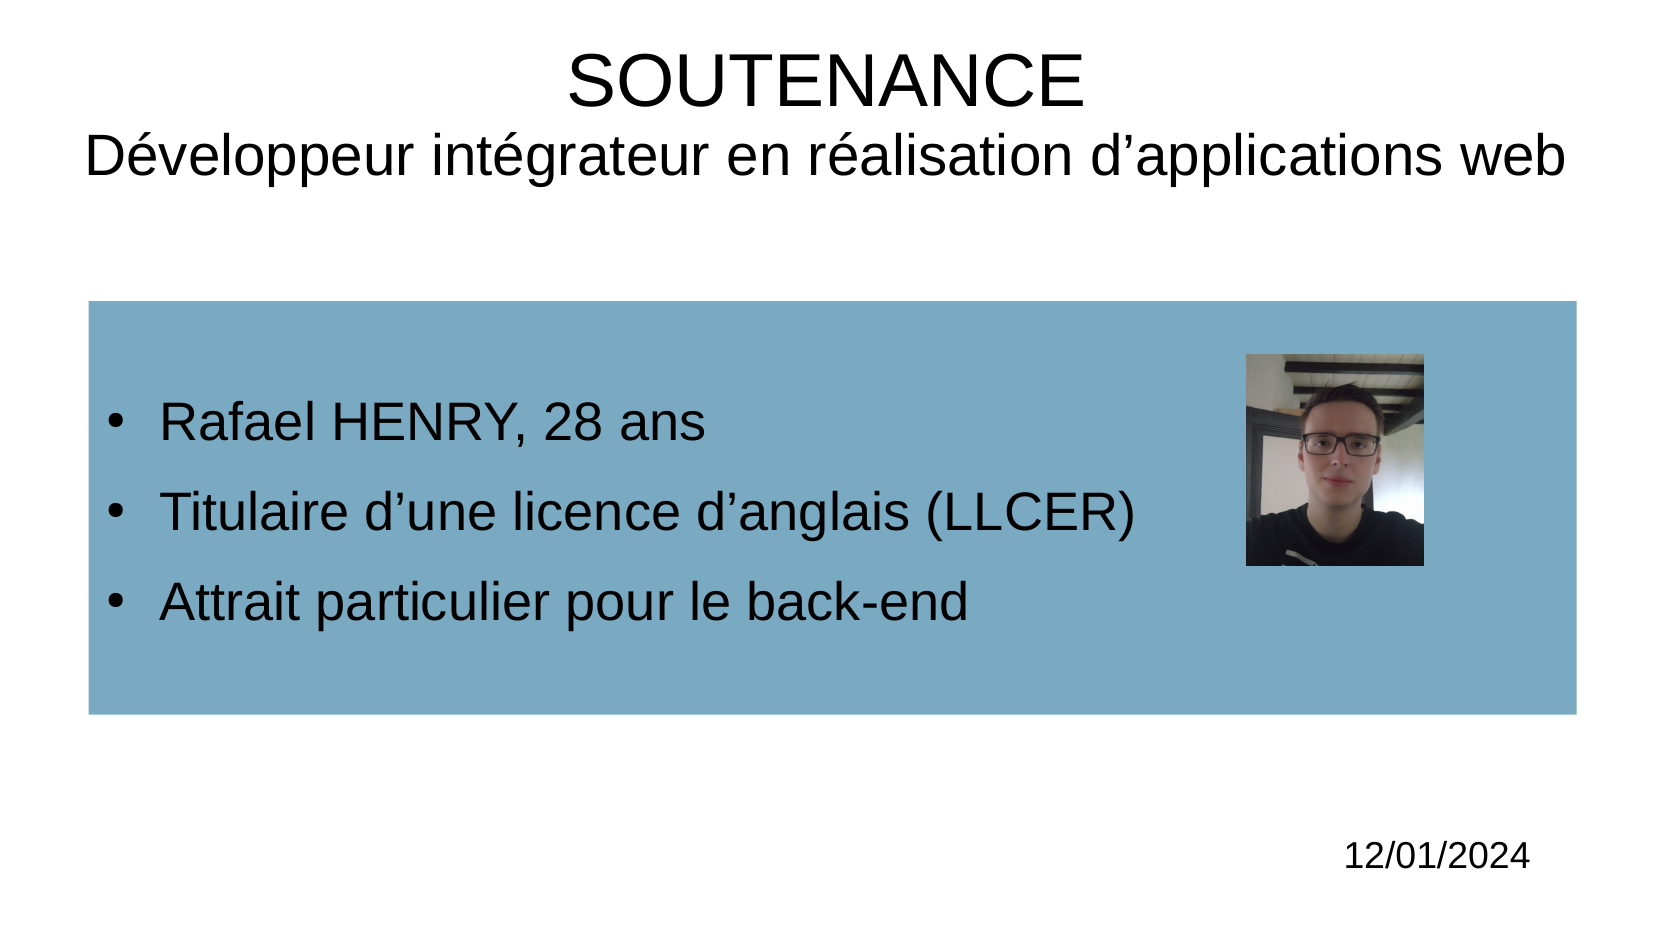

# SOUTENANCE Développeur intégrateur en réalisation d’applications web
Rafael HENRY, 28 ans
Titulaire d’une licence d’anglais (LLCER)
Attrait particulier pour le back-end
12/01/2024